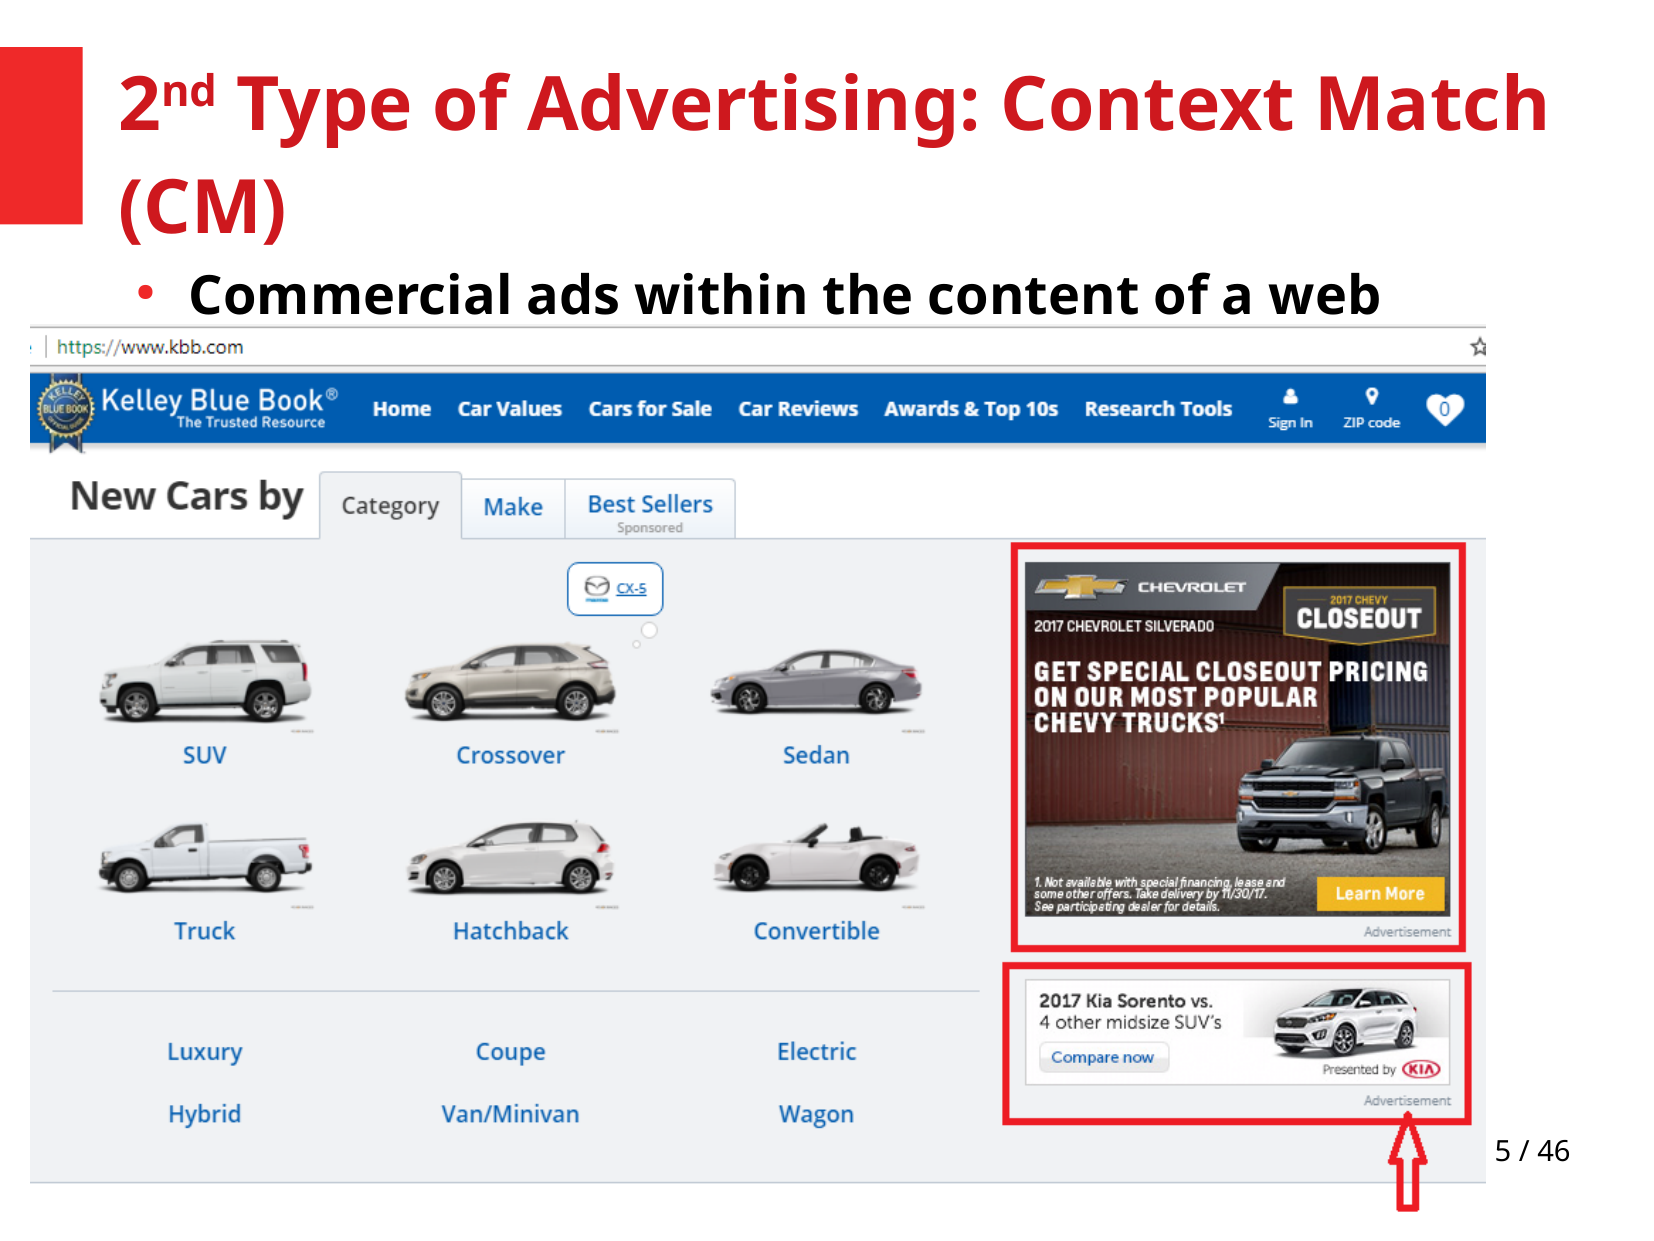

# 2nd Type of Advertising: Context Match (CM)
Commercial ads within the content of a web page.
5